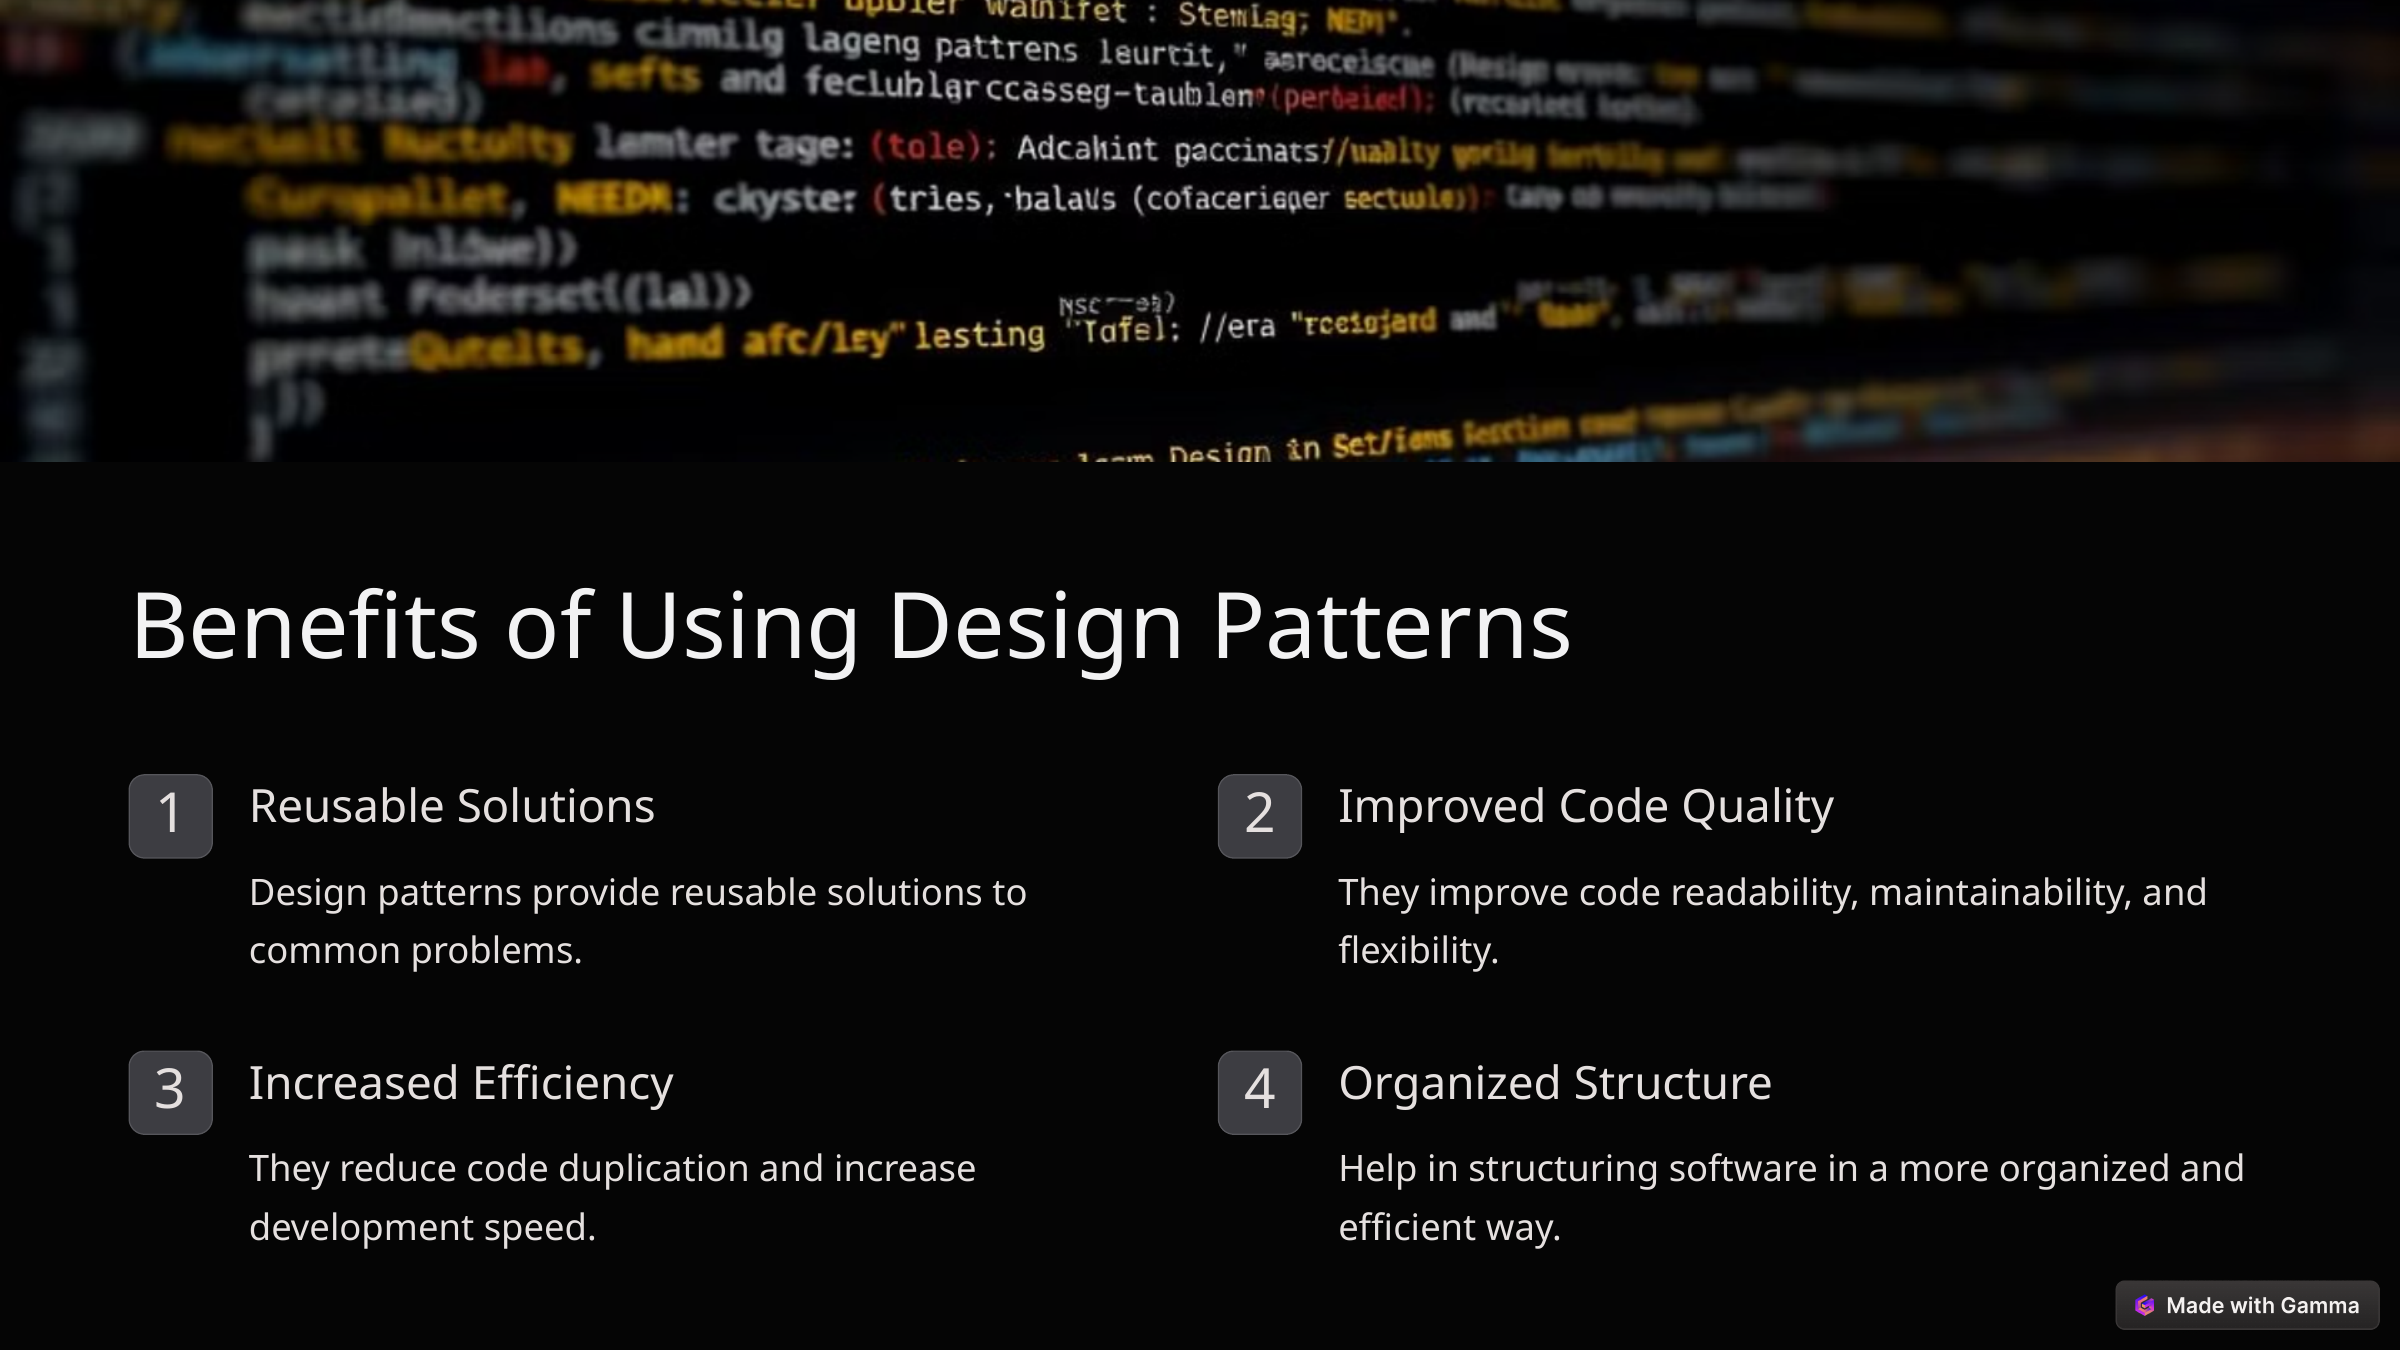

Benefits of Using Design Patterns
Reusable Solutions
Improved Code Quality
1
2
Design patterns provide reusable solutions to common problems.
They improve code readability, maintainability, and flexibility.
Increased Efficiency
Organized Structure
3
4
They reduce code duplication and increase development speed.
Help in structuring software in a more organized and efficient way.